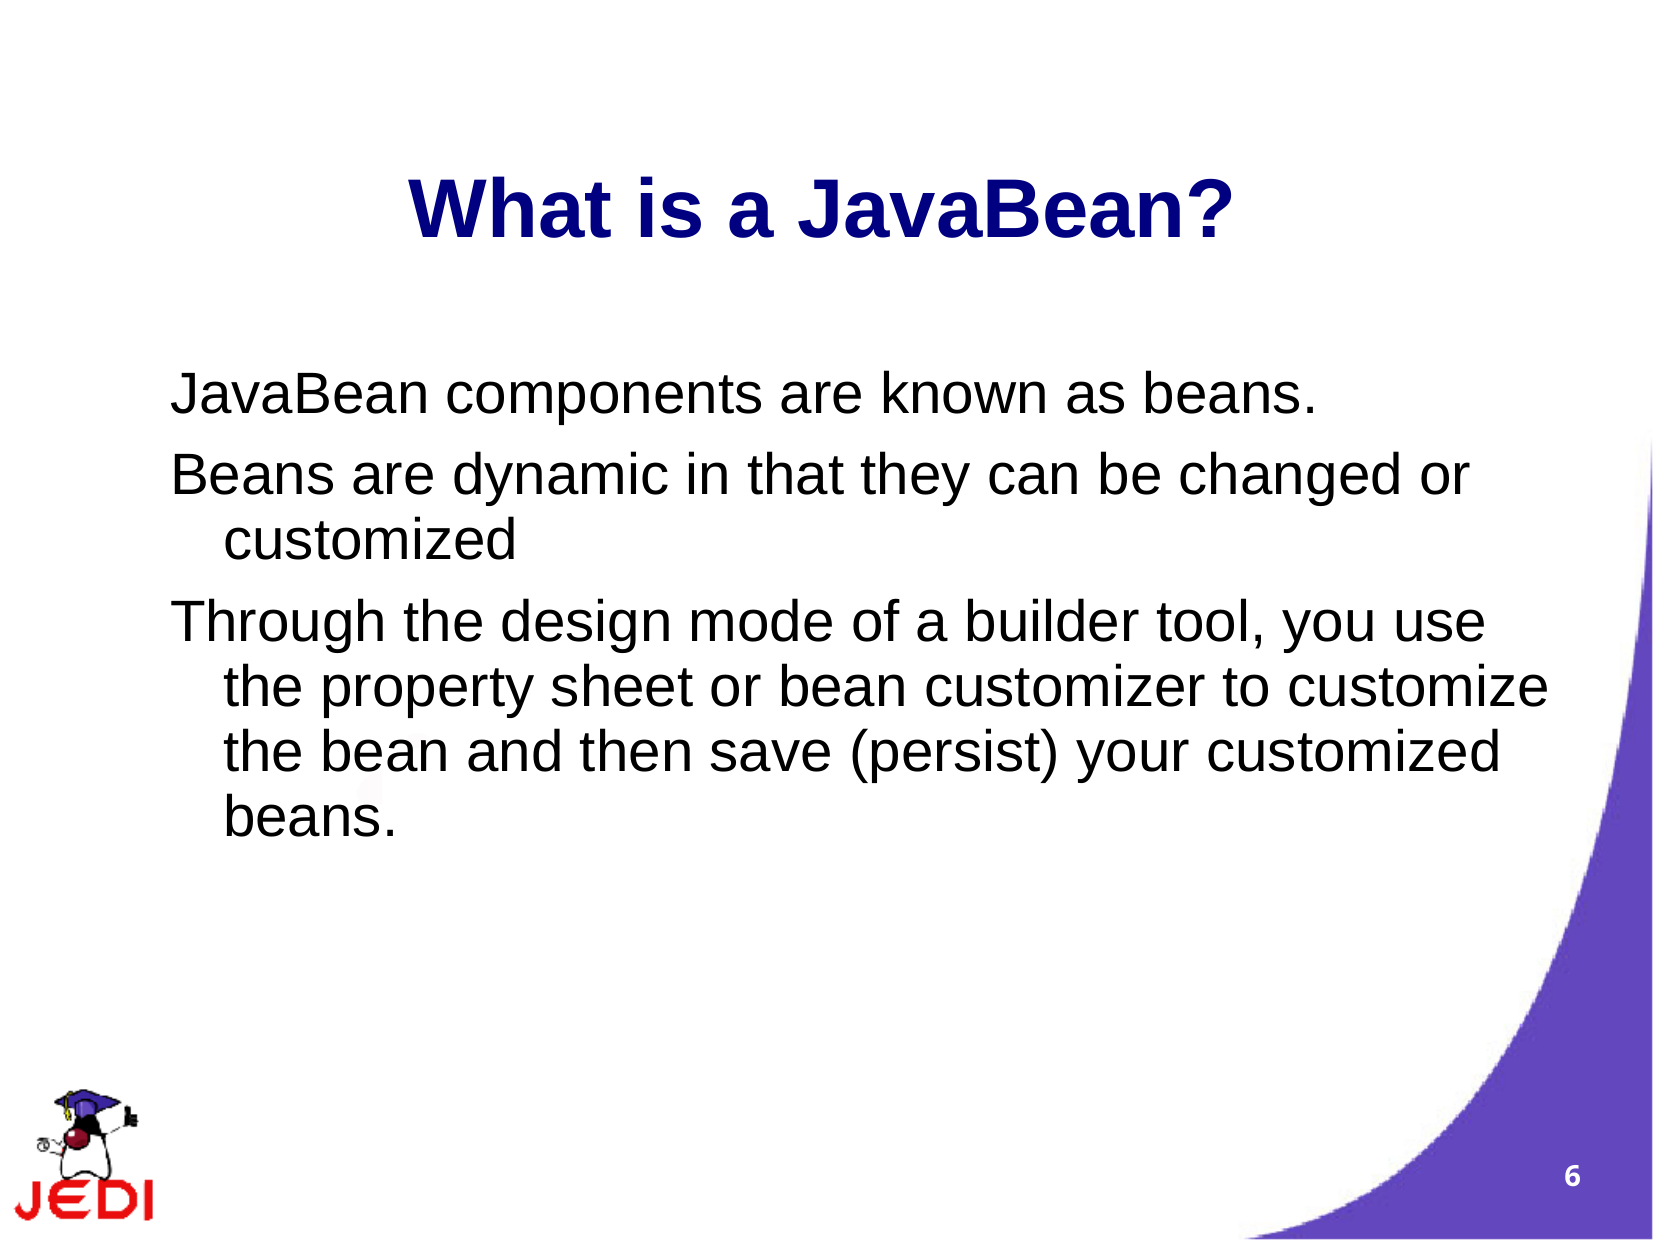

# What is a JavaBean?
JavaBean components are known as beans.
Beans are dynamic in that they can be changed or customized
Through the design mode of a builder tool, you use the property sheet or bean customizer to customize the bean and then save (persist) your customized beans.